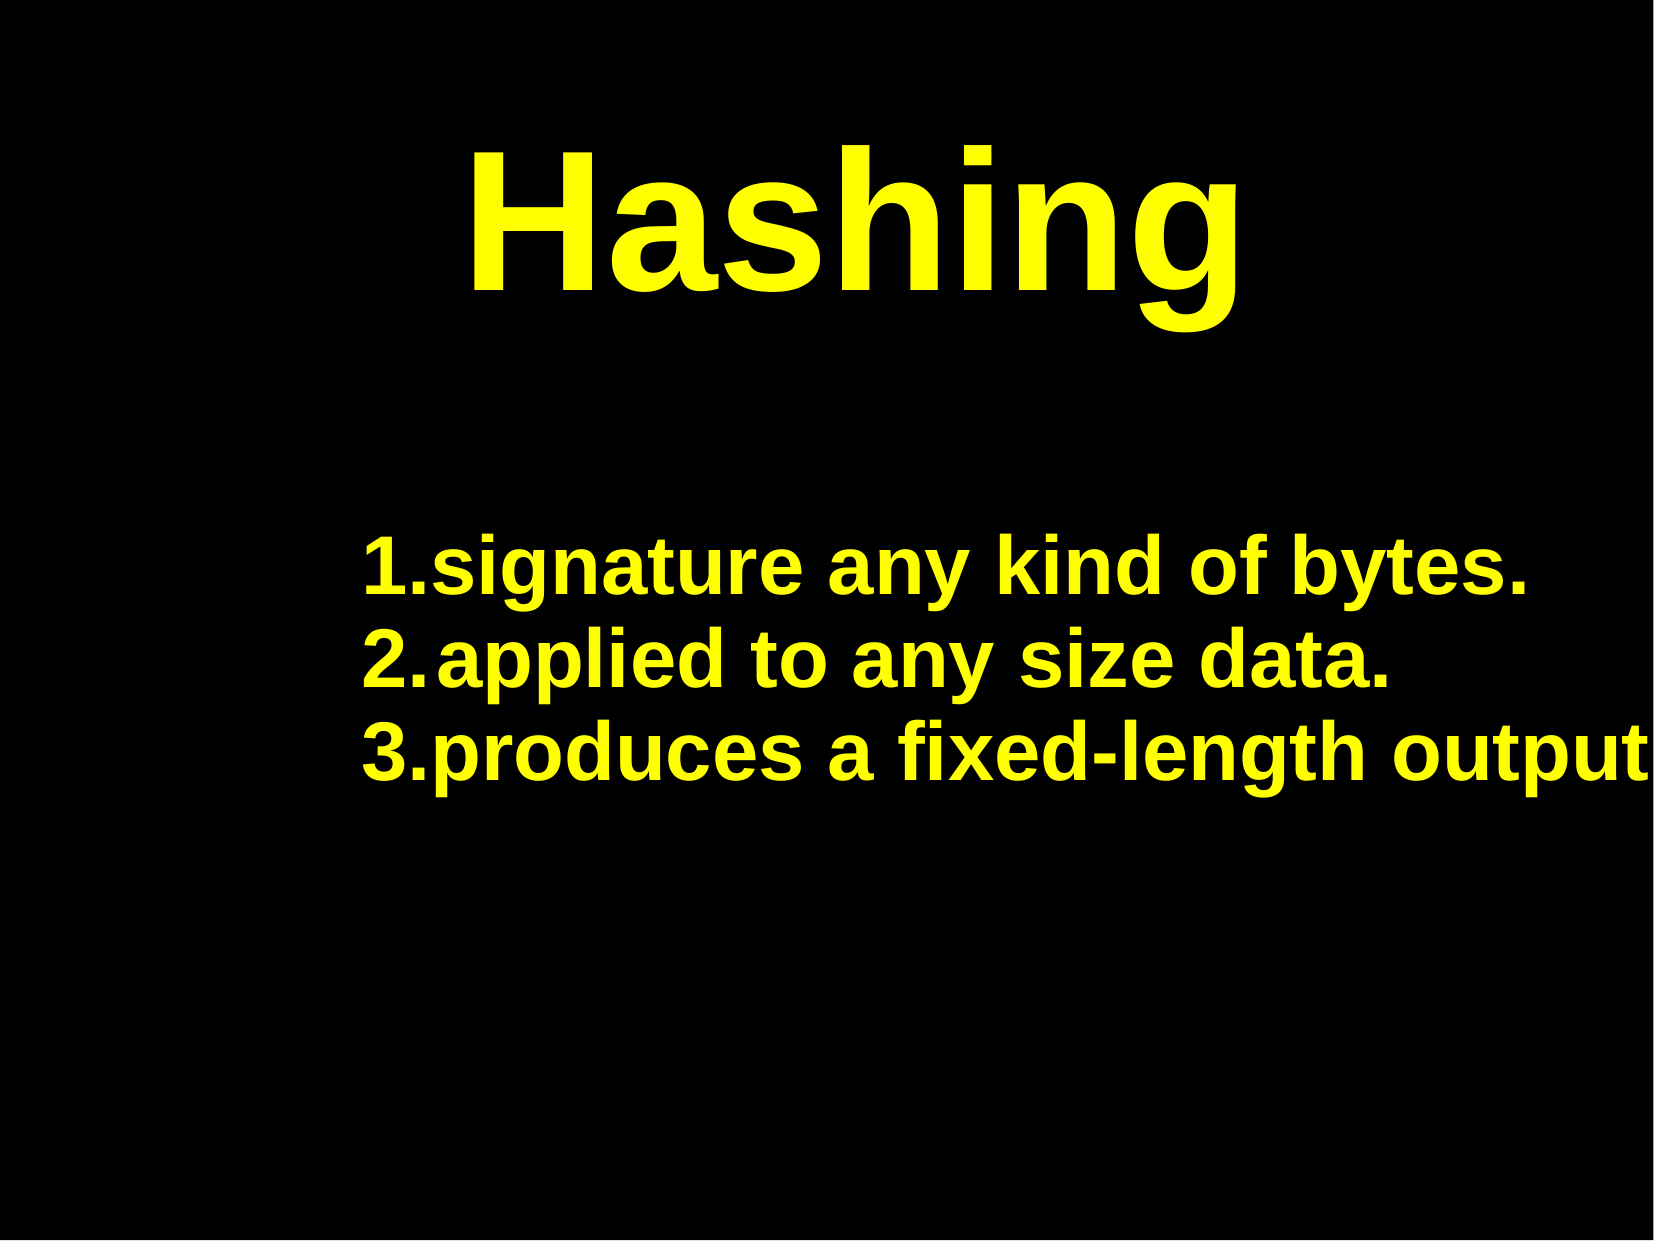

Hashing
1.signature any kind of bytes.
2.	applied to any size data.
3.produces a fixed-length output.